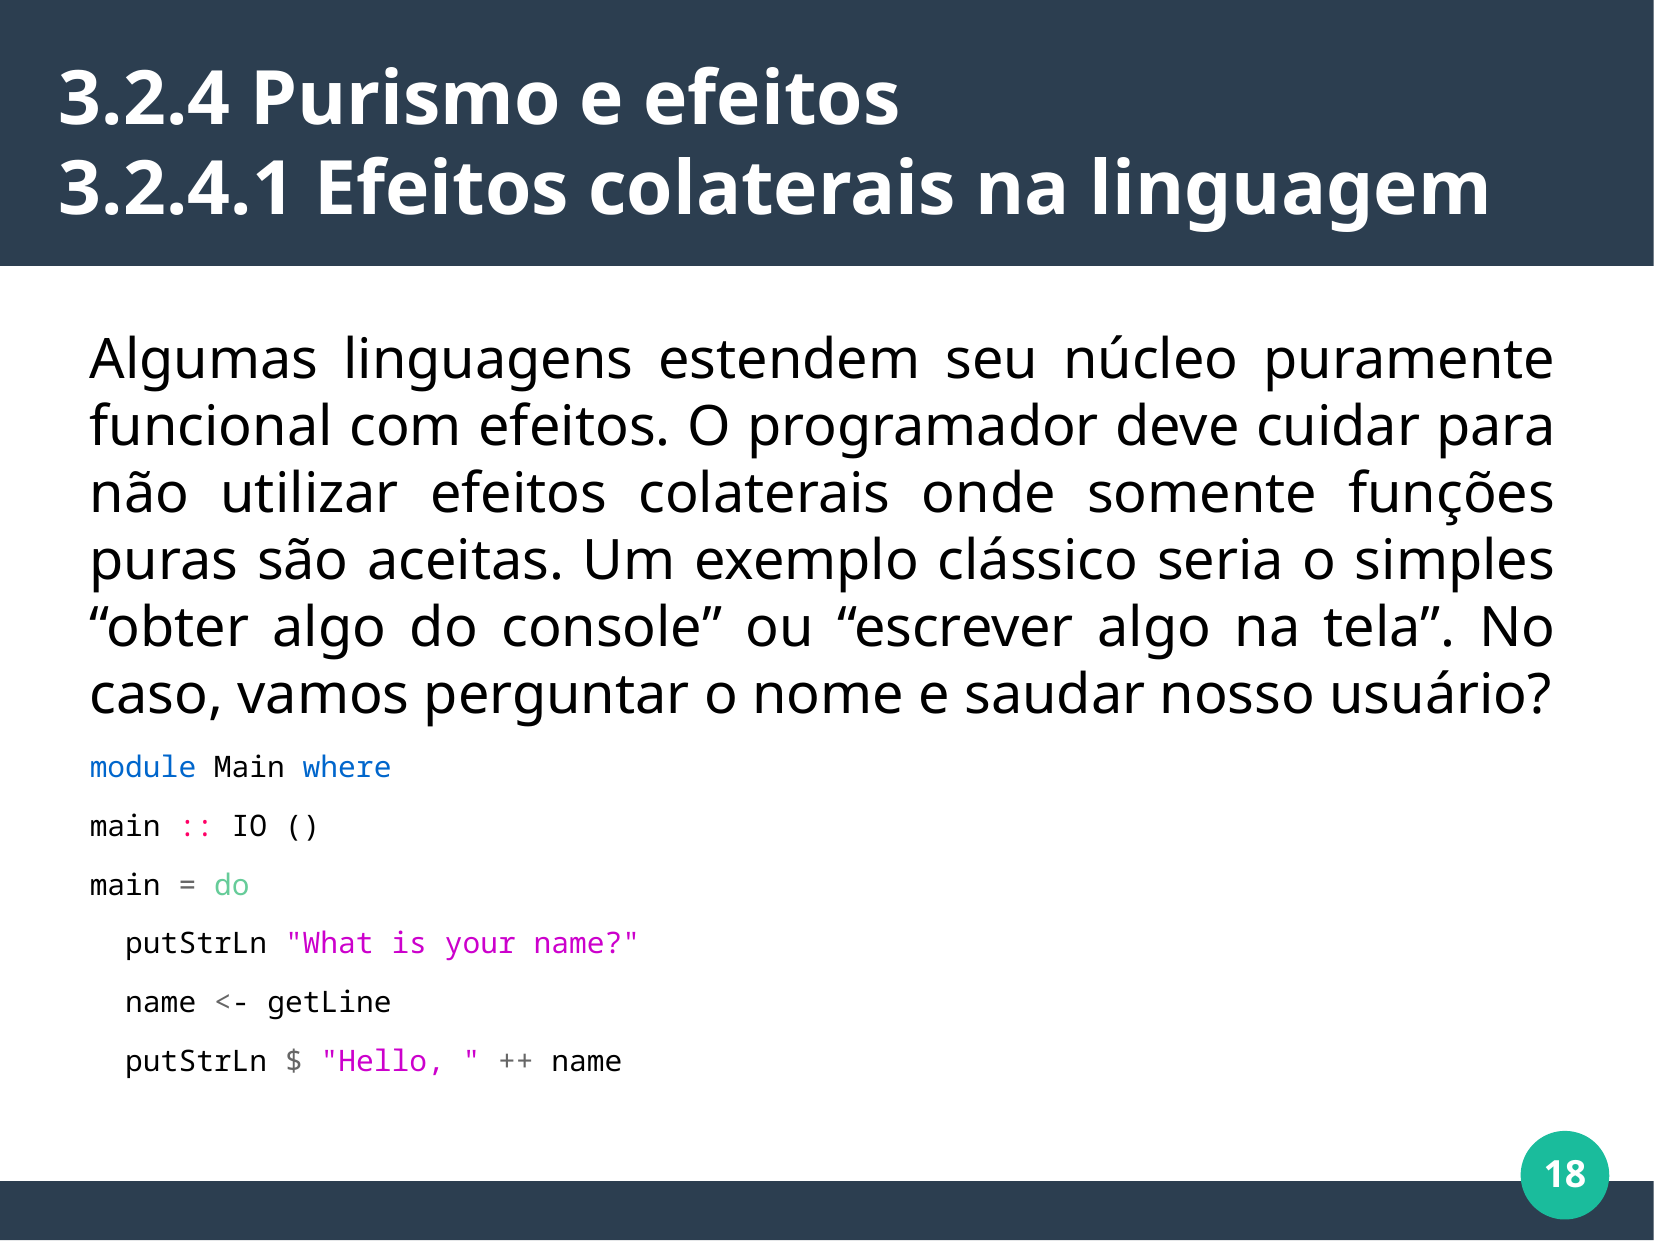

# 3.2.4 Purismo e efeitos 3.2.4.1 Efeitos colaterais na linguagem
Algumas linguagens estendem seu núcleo puramente funcional com efeitos. O programador deve cuidar para não utilizar efeitos colaterais onde somente funções puras são aceitas. Um exemplo clássico seria o simples “obter algo do console” ou “escrever algo na tela”. No caso, vamos perguntar o nome e saudar nosso usuário?
module Main where
main :: IO ()
main = do
 putStrLn "What is your name?"
 name <- getLine
 putStrLn $ "Hello, " ++ name